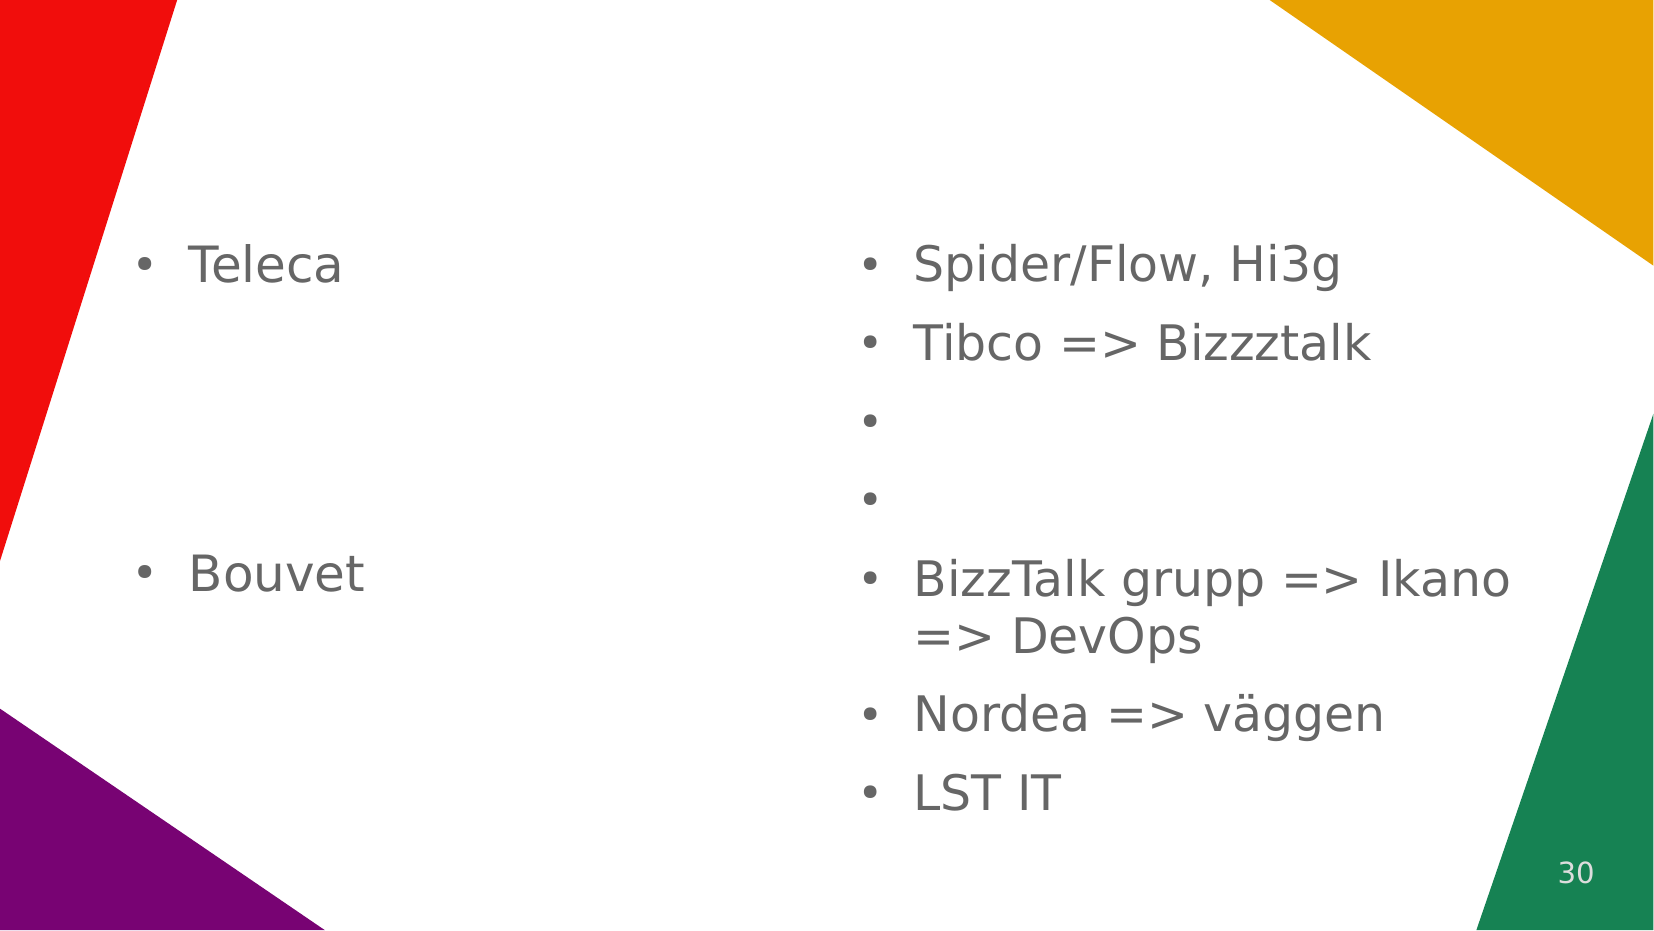

#
Teleca
Spider/Flow, Hi3g
Tibco => Bizzztalk
BizzTalk grupp => Ikano => DevOps
Nordea => väggen
LST IT
Bouvet
30